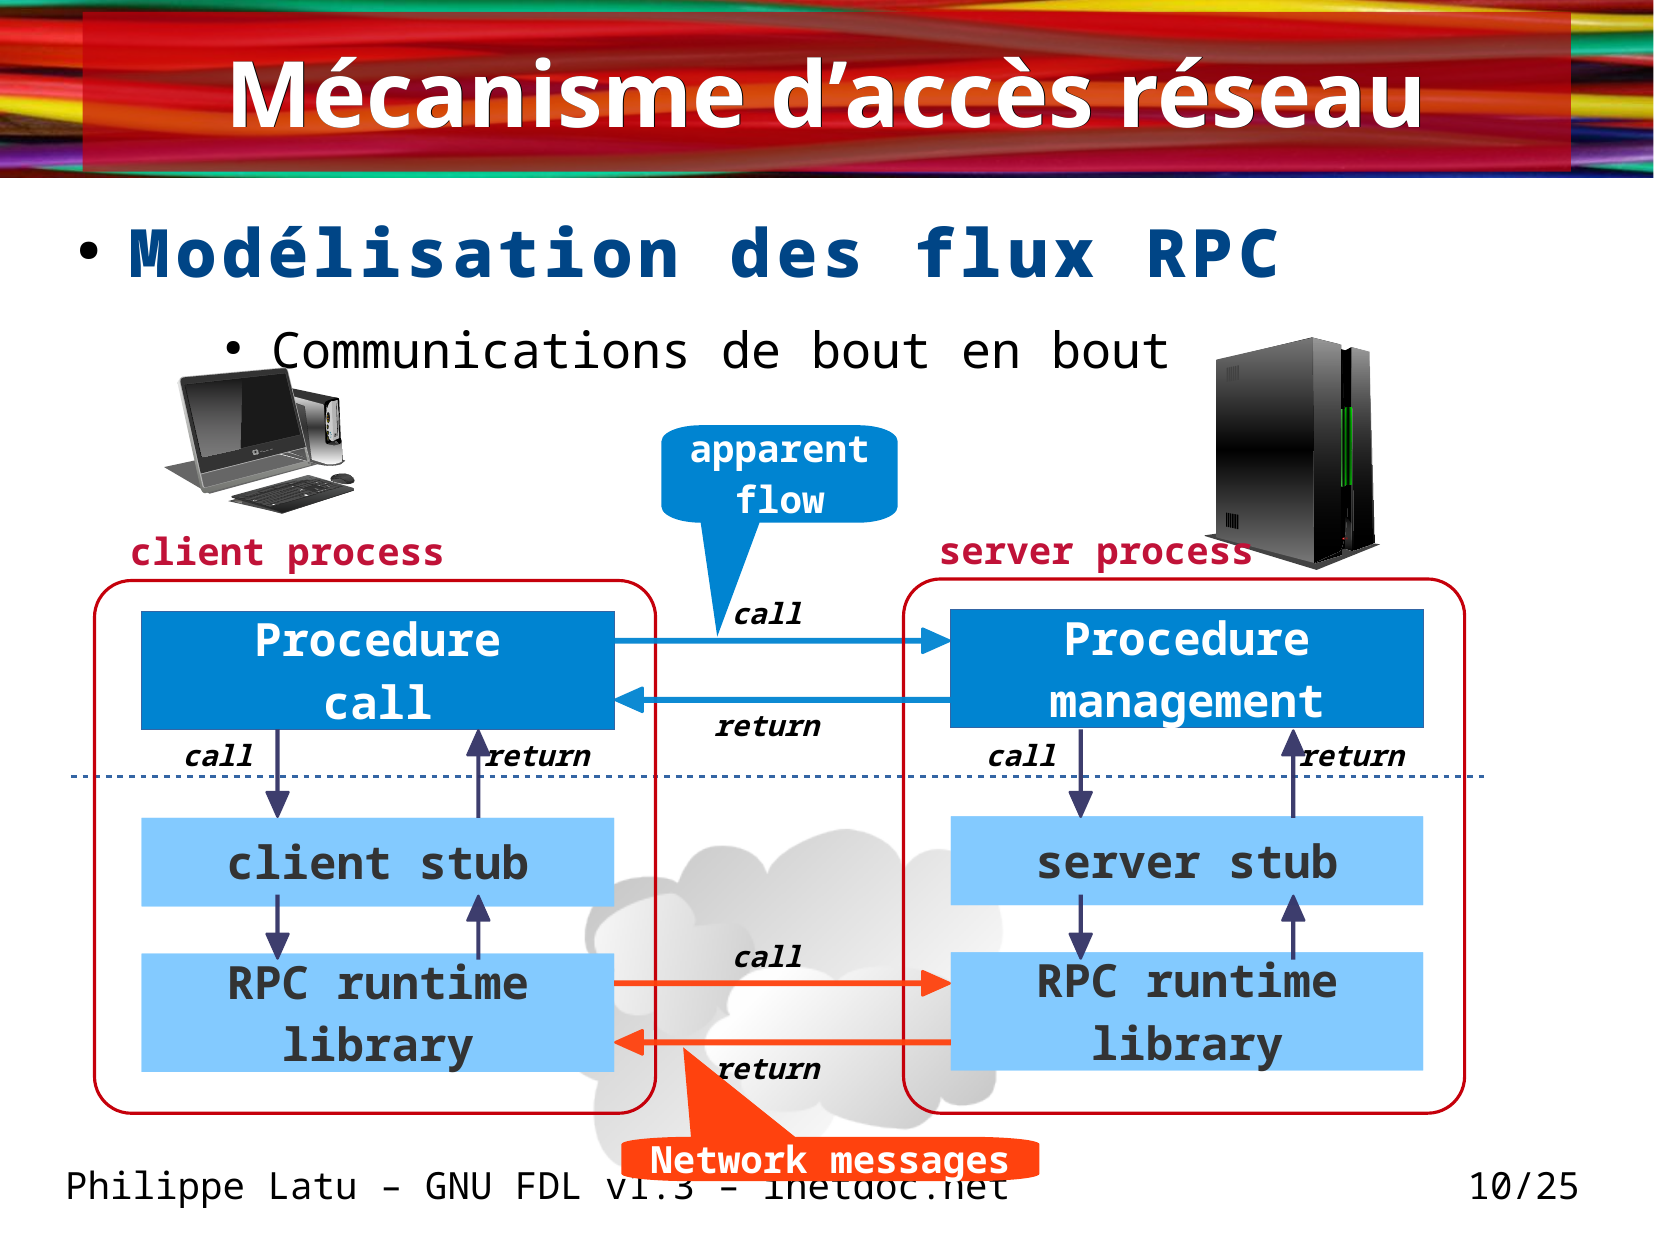

# Mécanisme d’accès réseau
Modélisation des flux RPC
Communications de bout en bout
apparent flow
server process
client process
call
Procedure
management
Procedure
call
return
call
call
return
return
server stub
client stub
call
RPC runtime
library
RPC runtime
library
return
Philippe Latu – GNU FDL v1.3 – inetdoc.net /25
Network messages